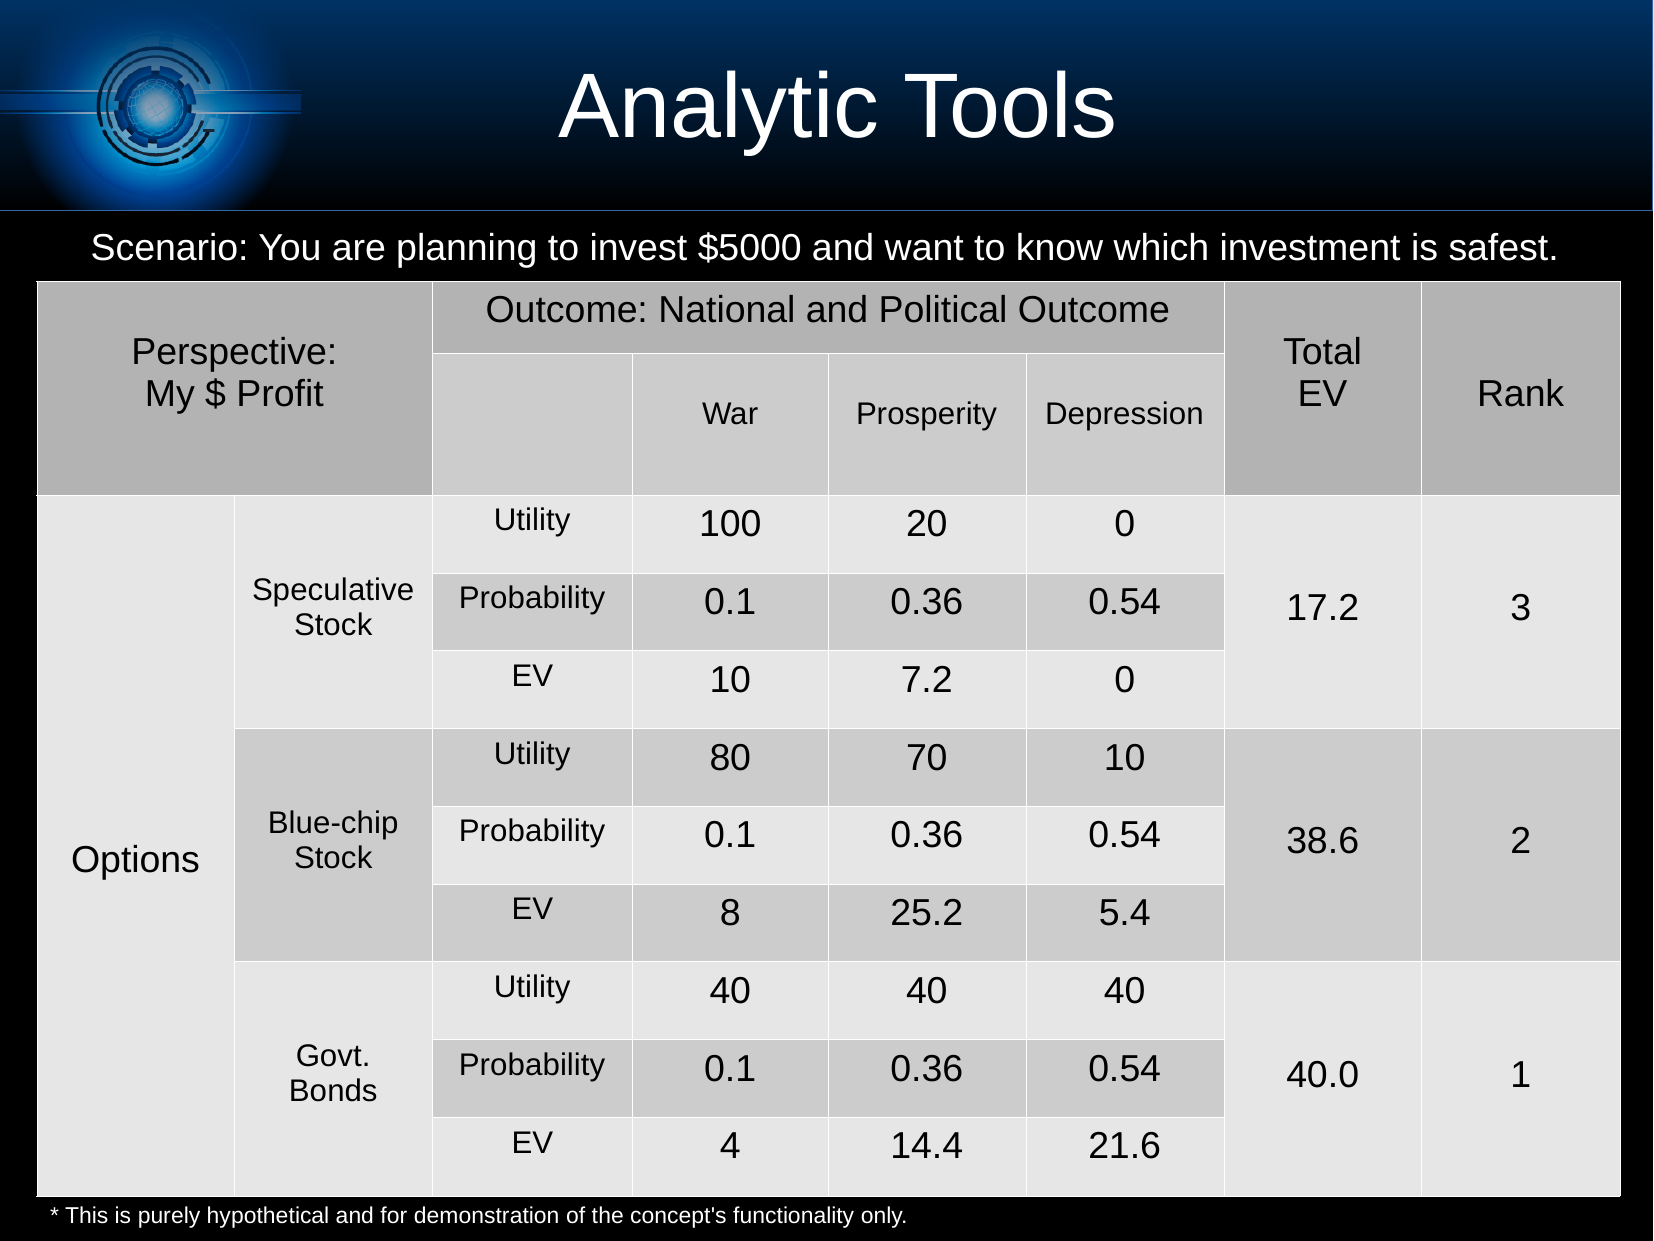

# Analytic Tools
Scenario: You are planning to invest $5000 and want to know which investment is safest.
| Perspective: My $ Profit | | Outcome: National and Political Outcome | | | | Total EV | Rank |
| --- | --- | --- | --- | --- | --- | --- | --- |
| | | | War | Prosperity | Depression | | |
| Options | Speculative Stock | Utility | 100 | 20 | 0 | 17.2 | 3 |
| | | Probability | 0.1 | 0.36 | 0.54 | | |
| | | EV | 10 | 7.2 | 0 | | |
| | Blue-chip Stock | Utility | 80 | 70 | 10 | 38.6 | 2 |
| | | Probability | 0.1 | 0.36 | 0.54 | | |
| | | EV | 8 | 25.2 | 5.4 | | |
| | Govt. Bonds | Utility | 40 | 40 | 40 | 40.0 | 1 |
| | | Probability | 0.1 | 0.36 | 0.54 | | |
| | | EV | 4 | 14.4 | 21.6 | | |
* This is purely hypothetical and for demonstration of the concept's functionality only.